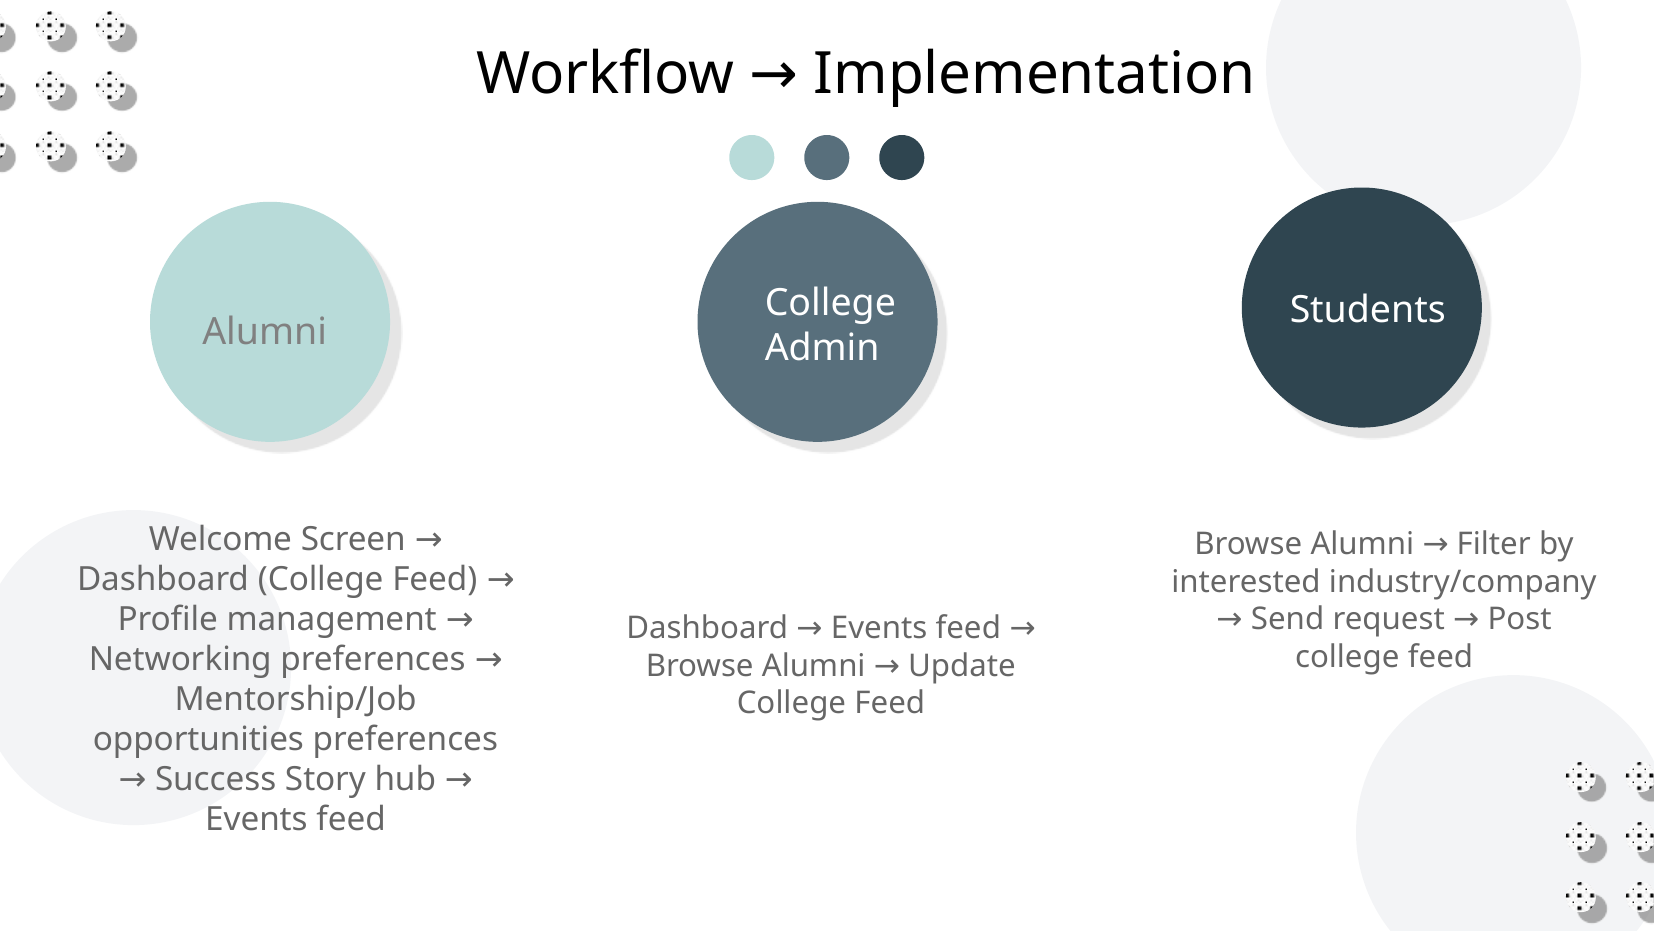

Workflow → Implementation
College
Admin
Students
Alumni
Welcome Screen → Dashboard (College Feed) → Profile management → Networking preferences → Mentorship/Job opportunities preferences → Success Story hub → Events feed
Browse Alumni → Filter by interested industry/company → Send request → Post college feed
Dashboard → Events feed → Browse Alumni → Update College Feed